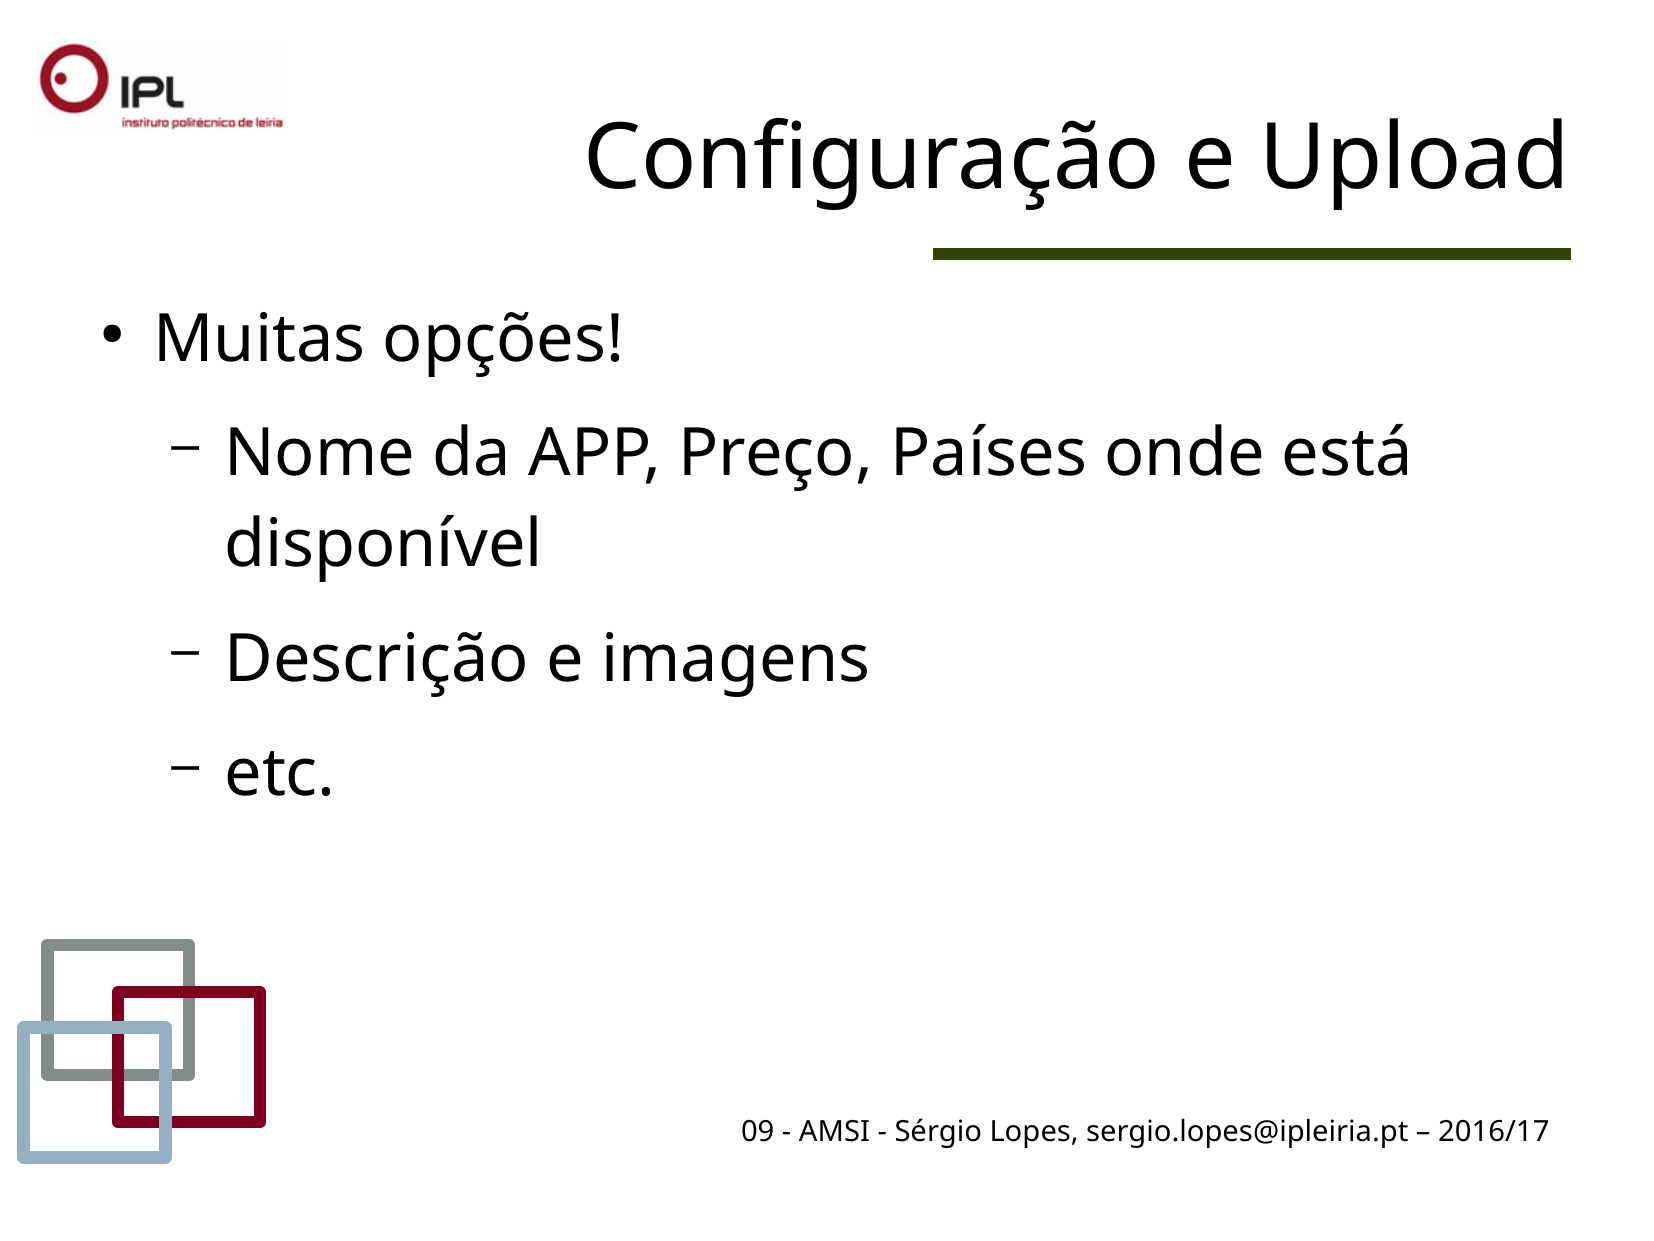

# Configuração e Upload
Muitas opções!
Nome da APP, Preço, Países onde está disponível
Descrição e imagens
etc.
09 - AMSI - Sérgio Lopes, sergio.lopes@ipleiria.pt – 2016/17